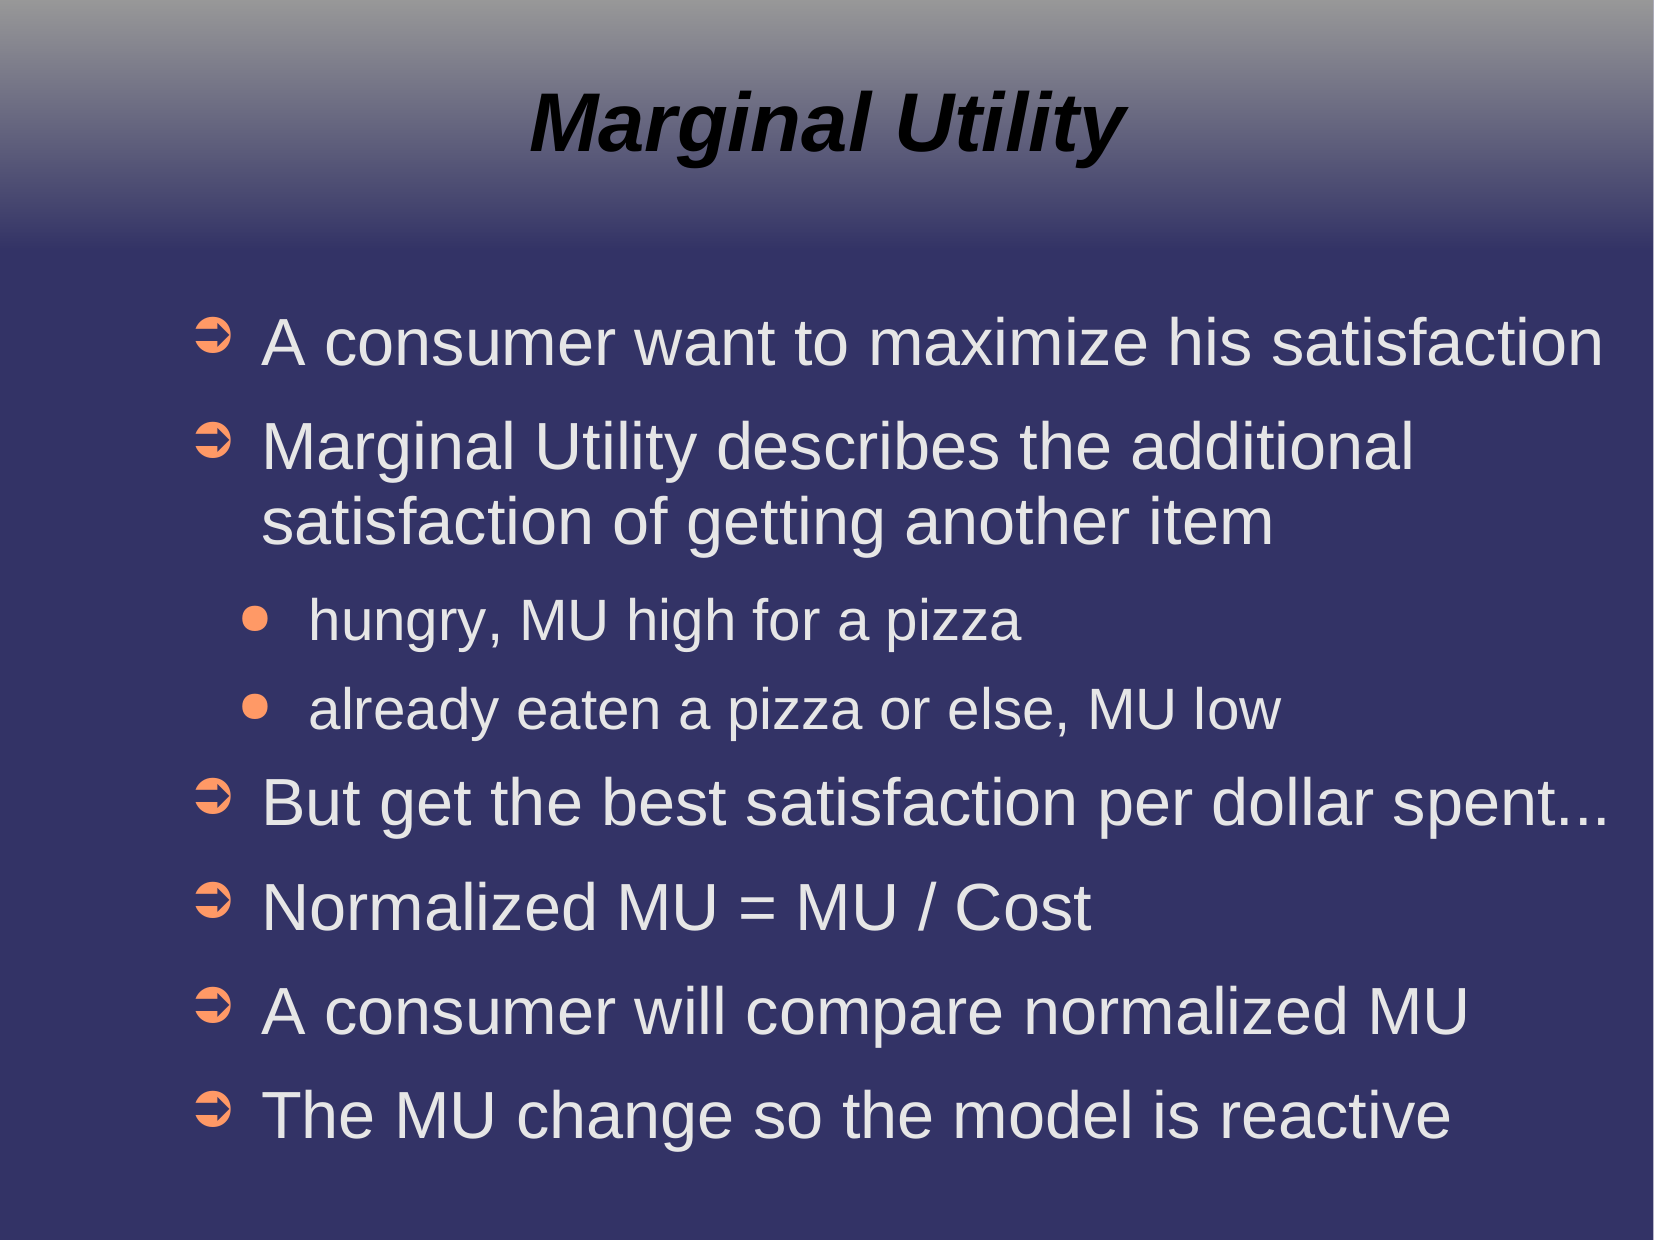

# Marginal Utility
A consumer want to maximize his satisfaction
Marginal Utility describes the additional satisfaction of getting another item
hungry, MU high for a pizza
already eaten a pizza or else, MU low
But get the best satisfaction per dollar spent...
Normalized MU = MU / Cost
A consumer will compare normalized MU
The MU change so the model is reactive